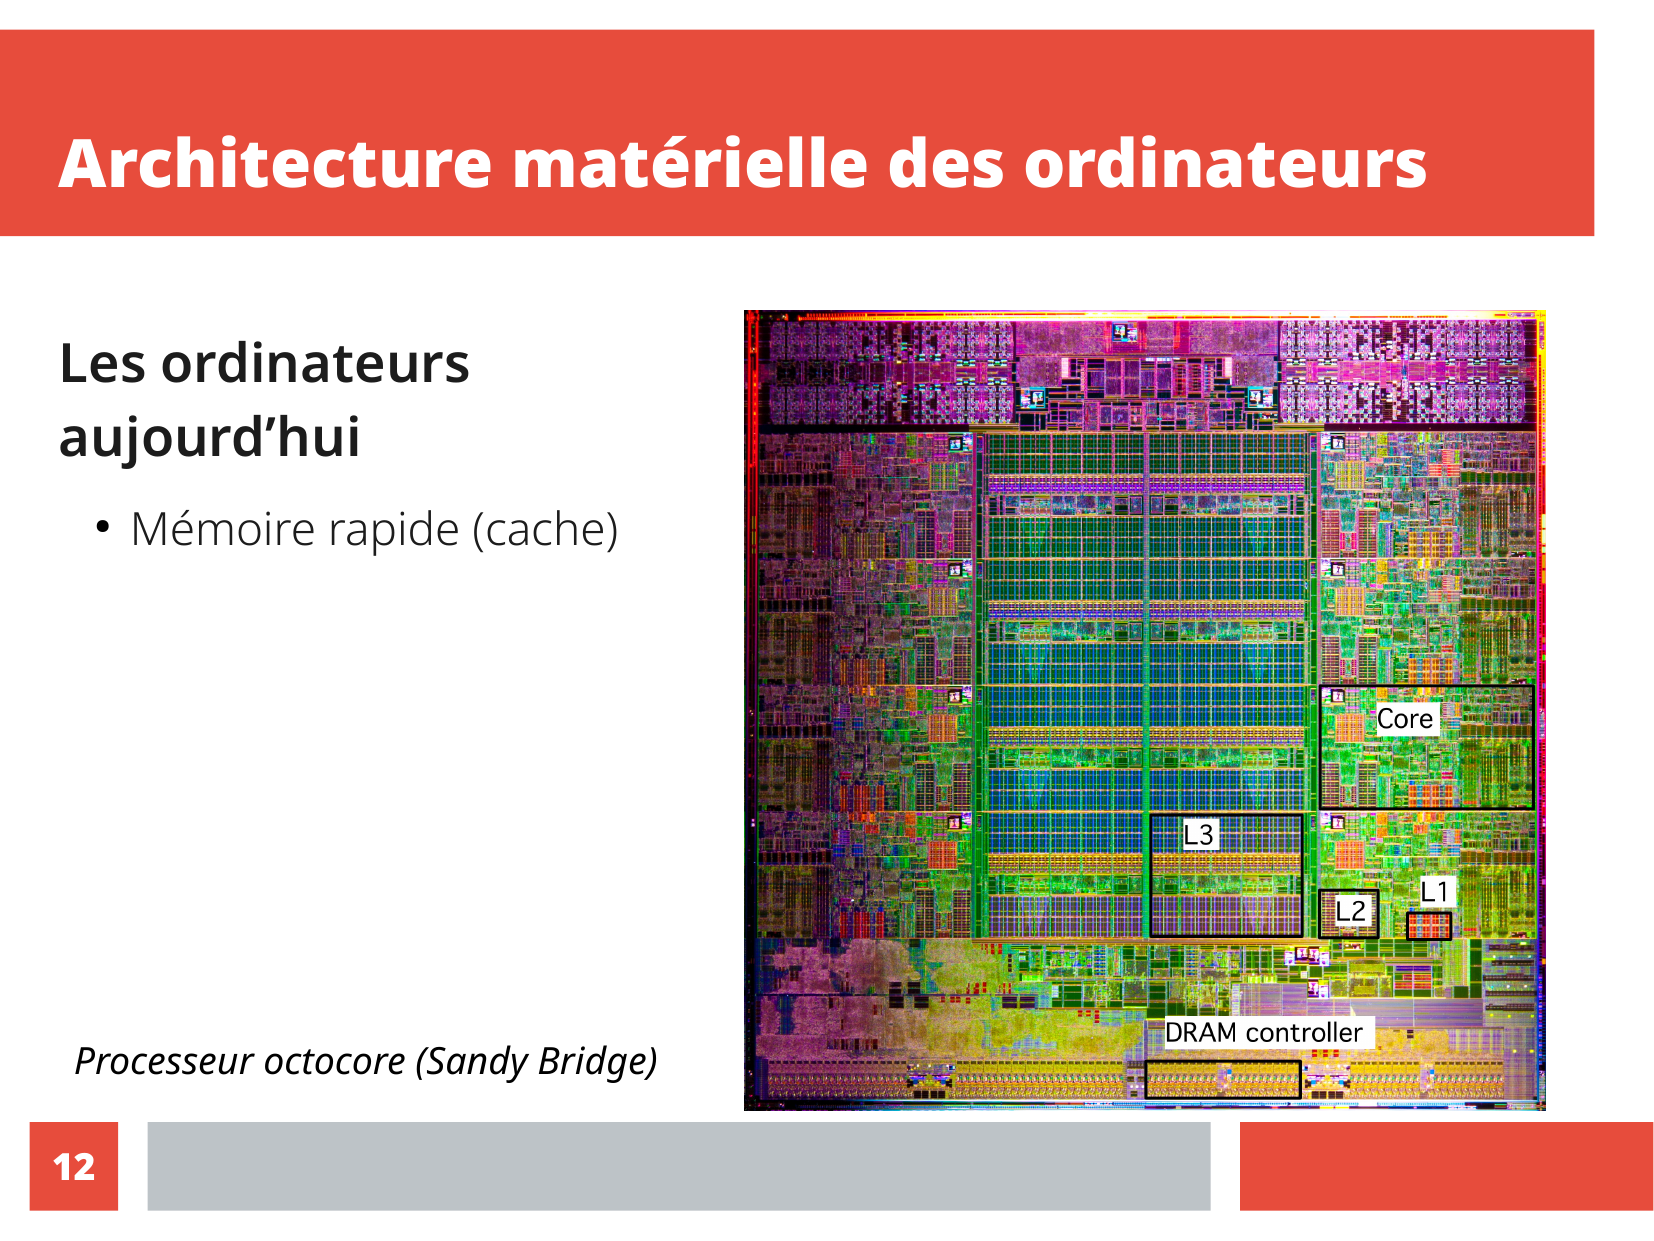

# Architecture matérielle des ordinateurs
Les ordinateurs aujourd’hui
Mémoire rapide (cache)
Processeur octocore (Sandy Bridge)
12